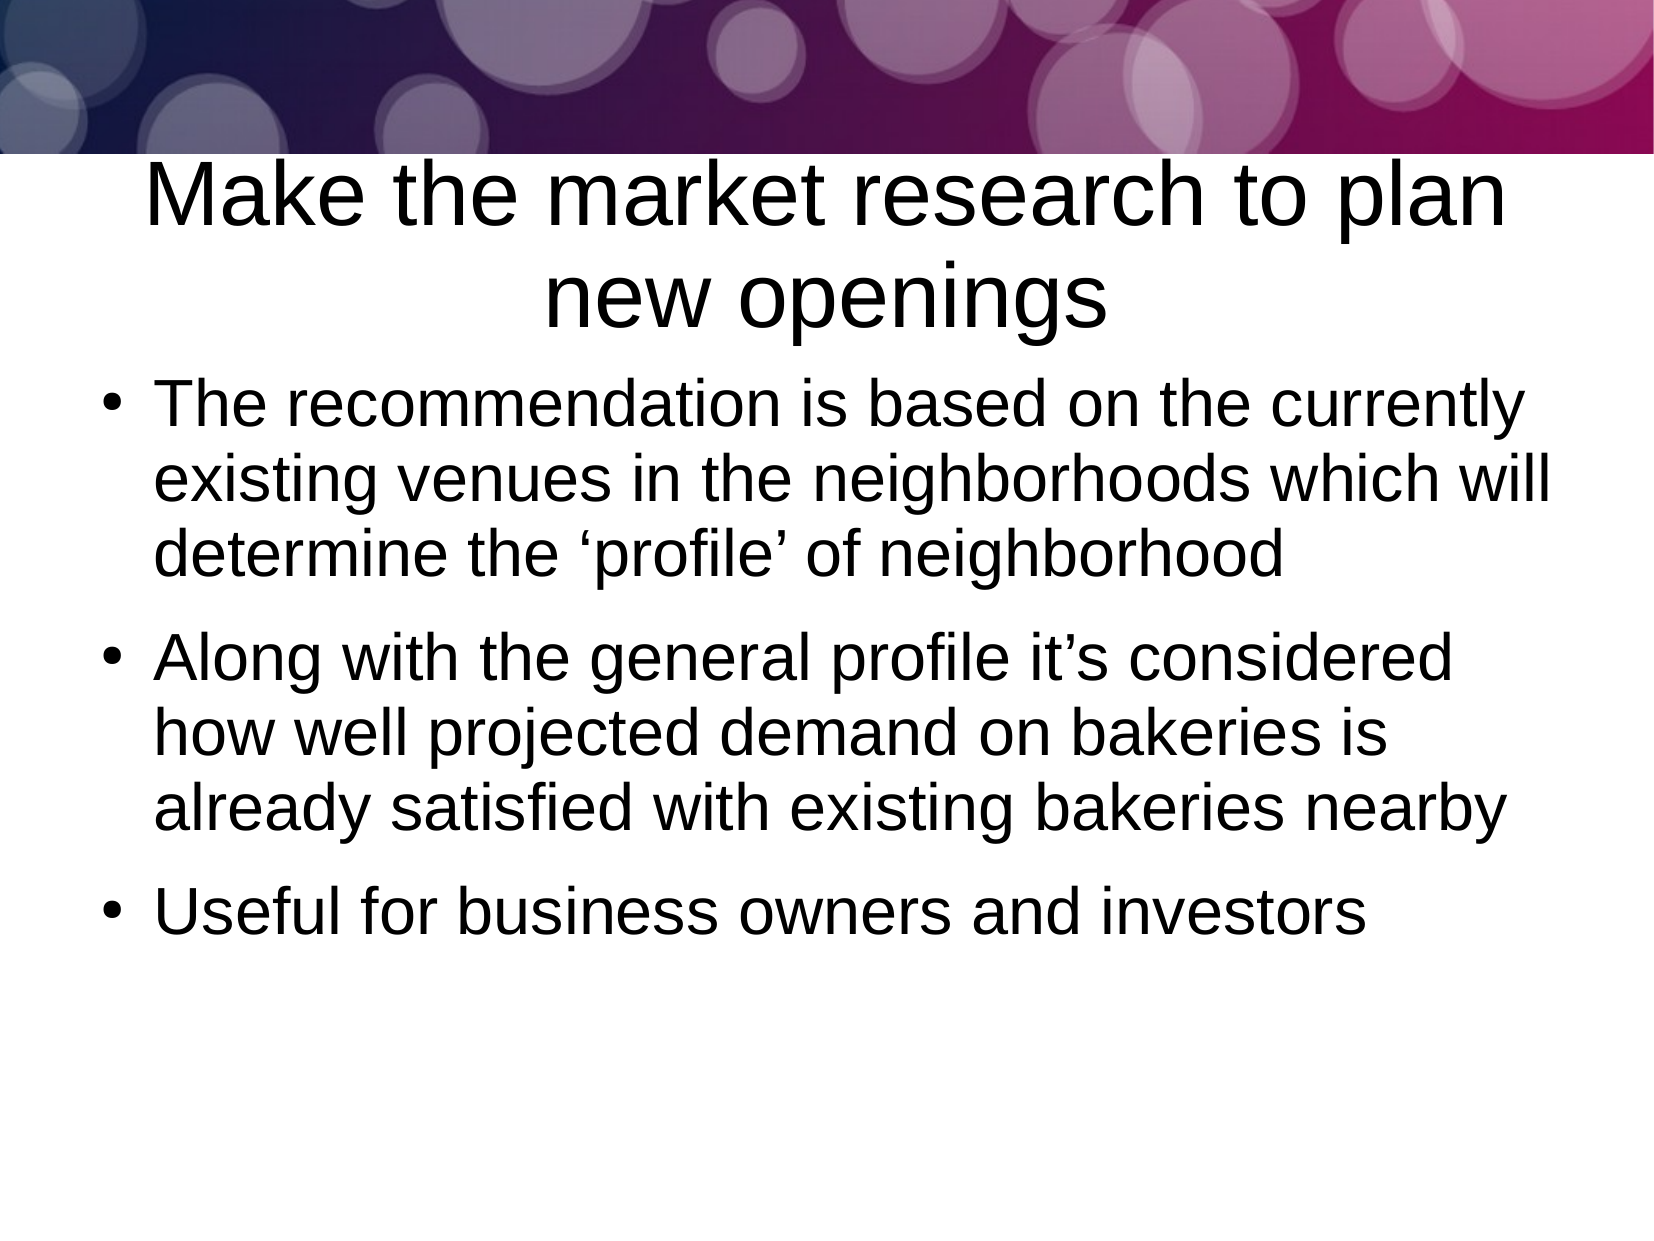

# Make the market research to plan new openings
The recommendation is based on the currently existing venues in the neighborhoods which will determine the ‘profile’ of neighborhood
Along with the general profile it’s considered how well projected demand on bakeries is already satisfied with existing bakeries nearby
Useful for business owners and investors